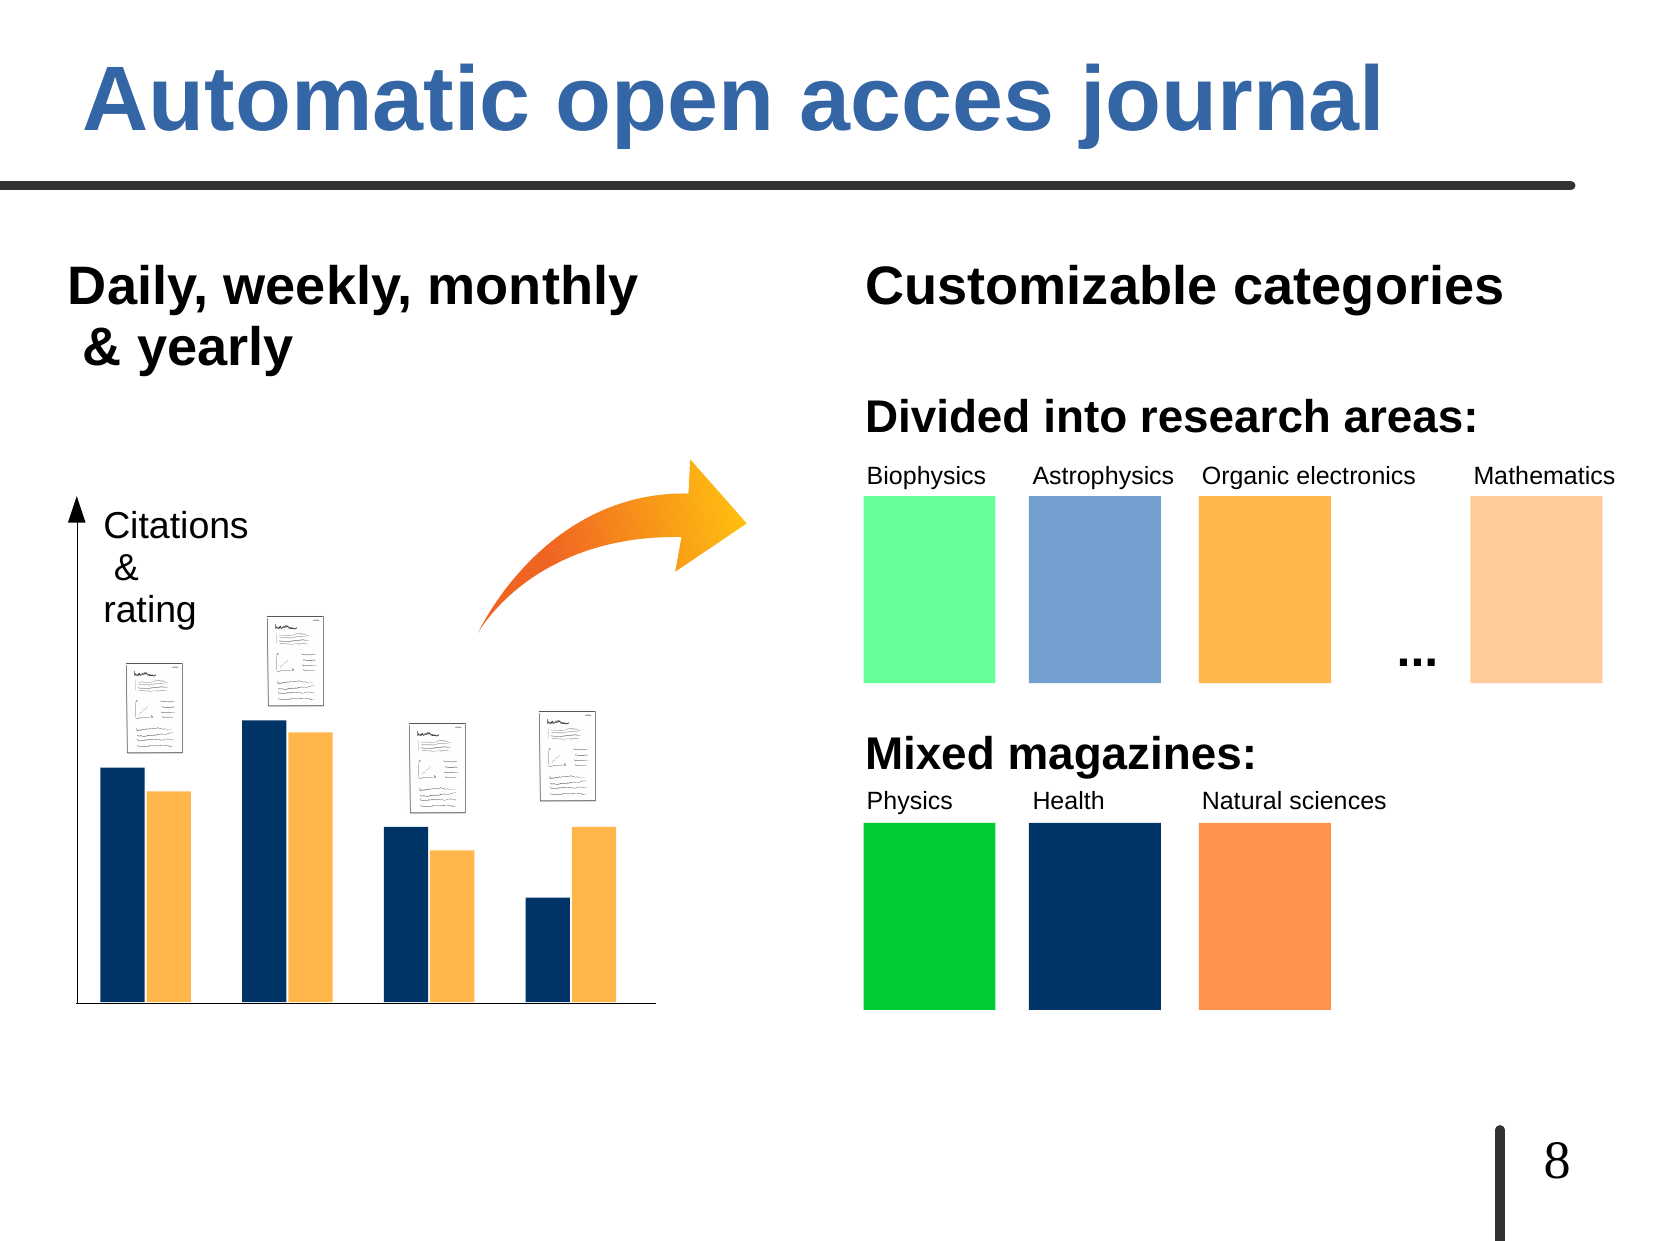

# Automatic open acces journal
Daily, weekly, monthly
 & yearly
Customizable categories
Divided into research areas:
Biophysics
Astrophysics
Organic electronics
Mathematics
...
Mixed magazines:
Physics
Health
Natural sciences
Citations
 &
rating
8